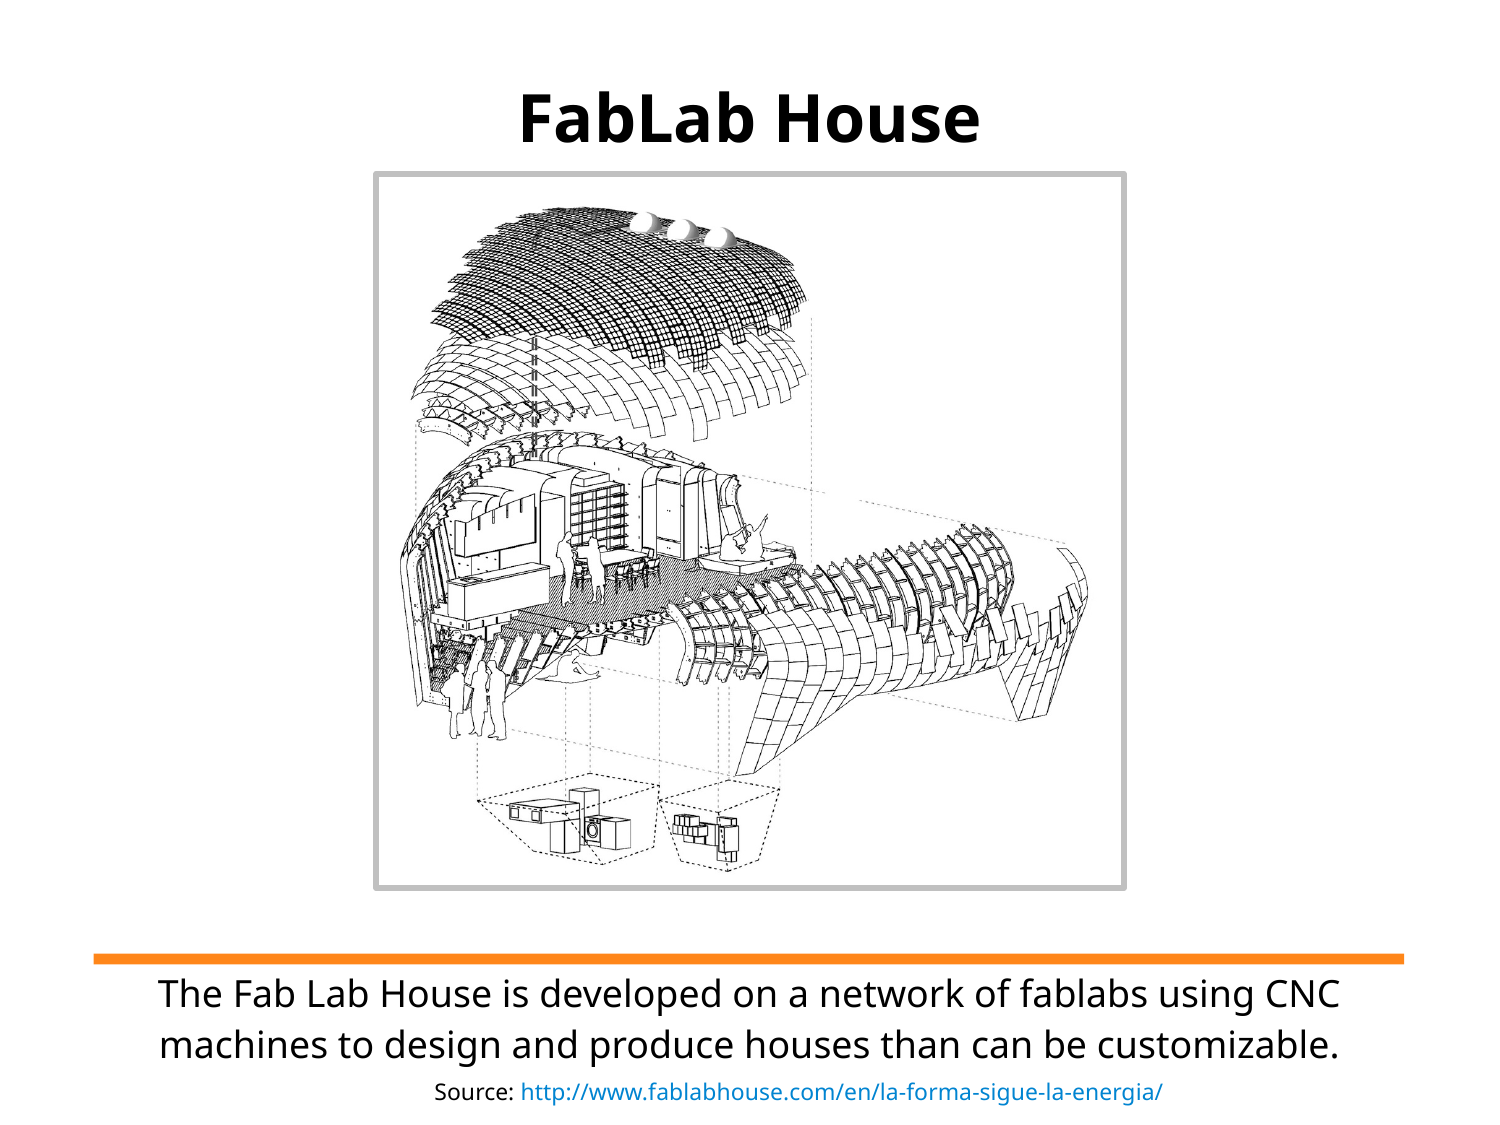

# FabLab House
The Fab Lab House is developed on a network of fablabs using CNC machines to design and produce houses than can be customizable.
Source: http://www.fablabhouse.com/en/la-forma-sigue-la-energia/